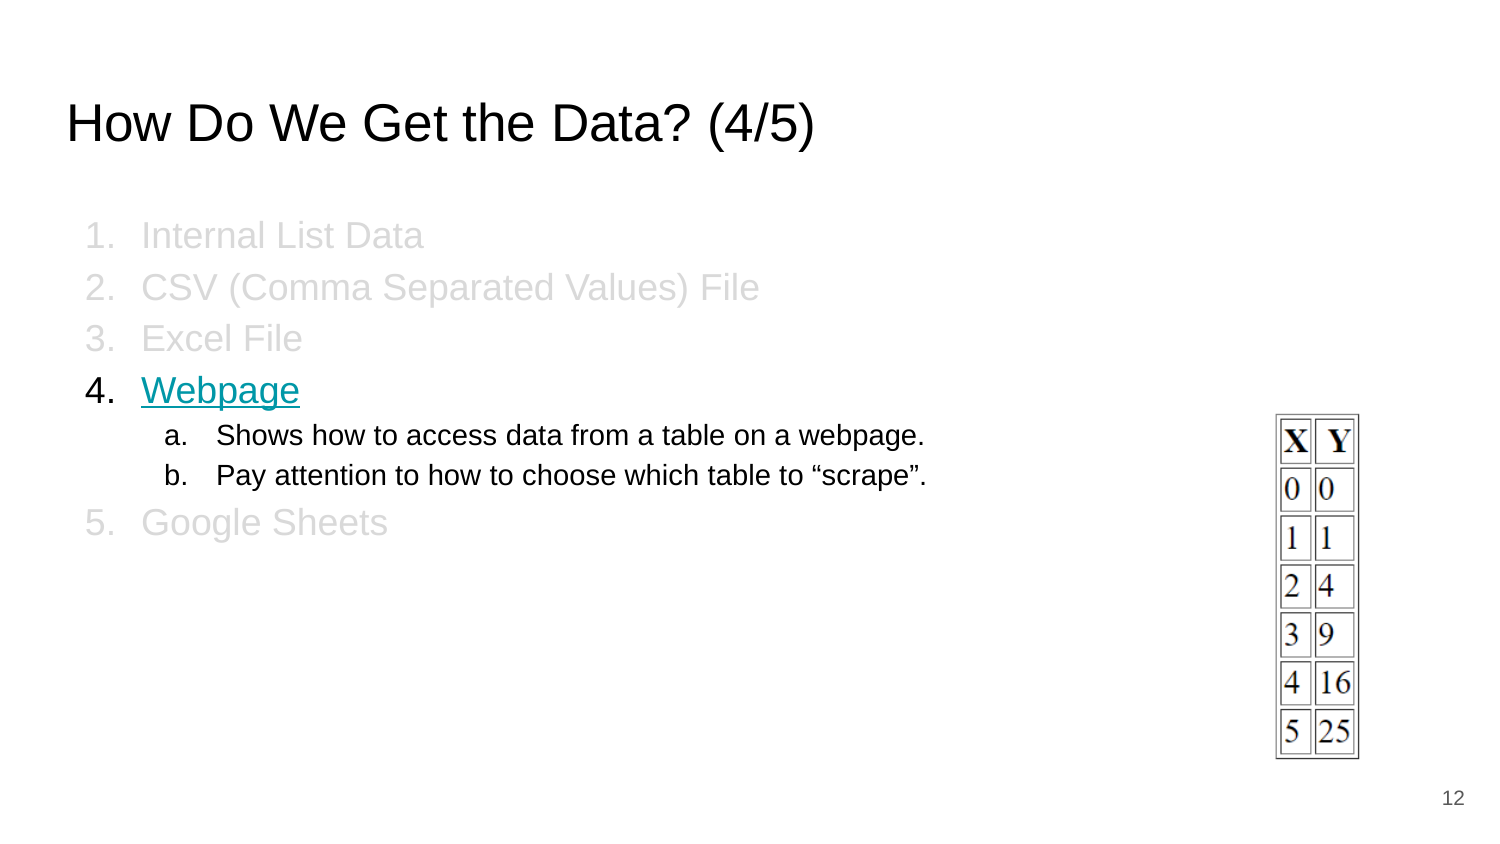

# How Do We Get the Data? (4/5)
Internal List Data
CSV (Comma Separated Values) File
Excel File
Webpage
Shows how to access data from a table on a webpage.
Pay attention to how to choose which table to “scrape”.
Google Sheets